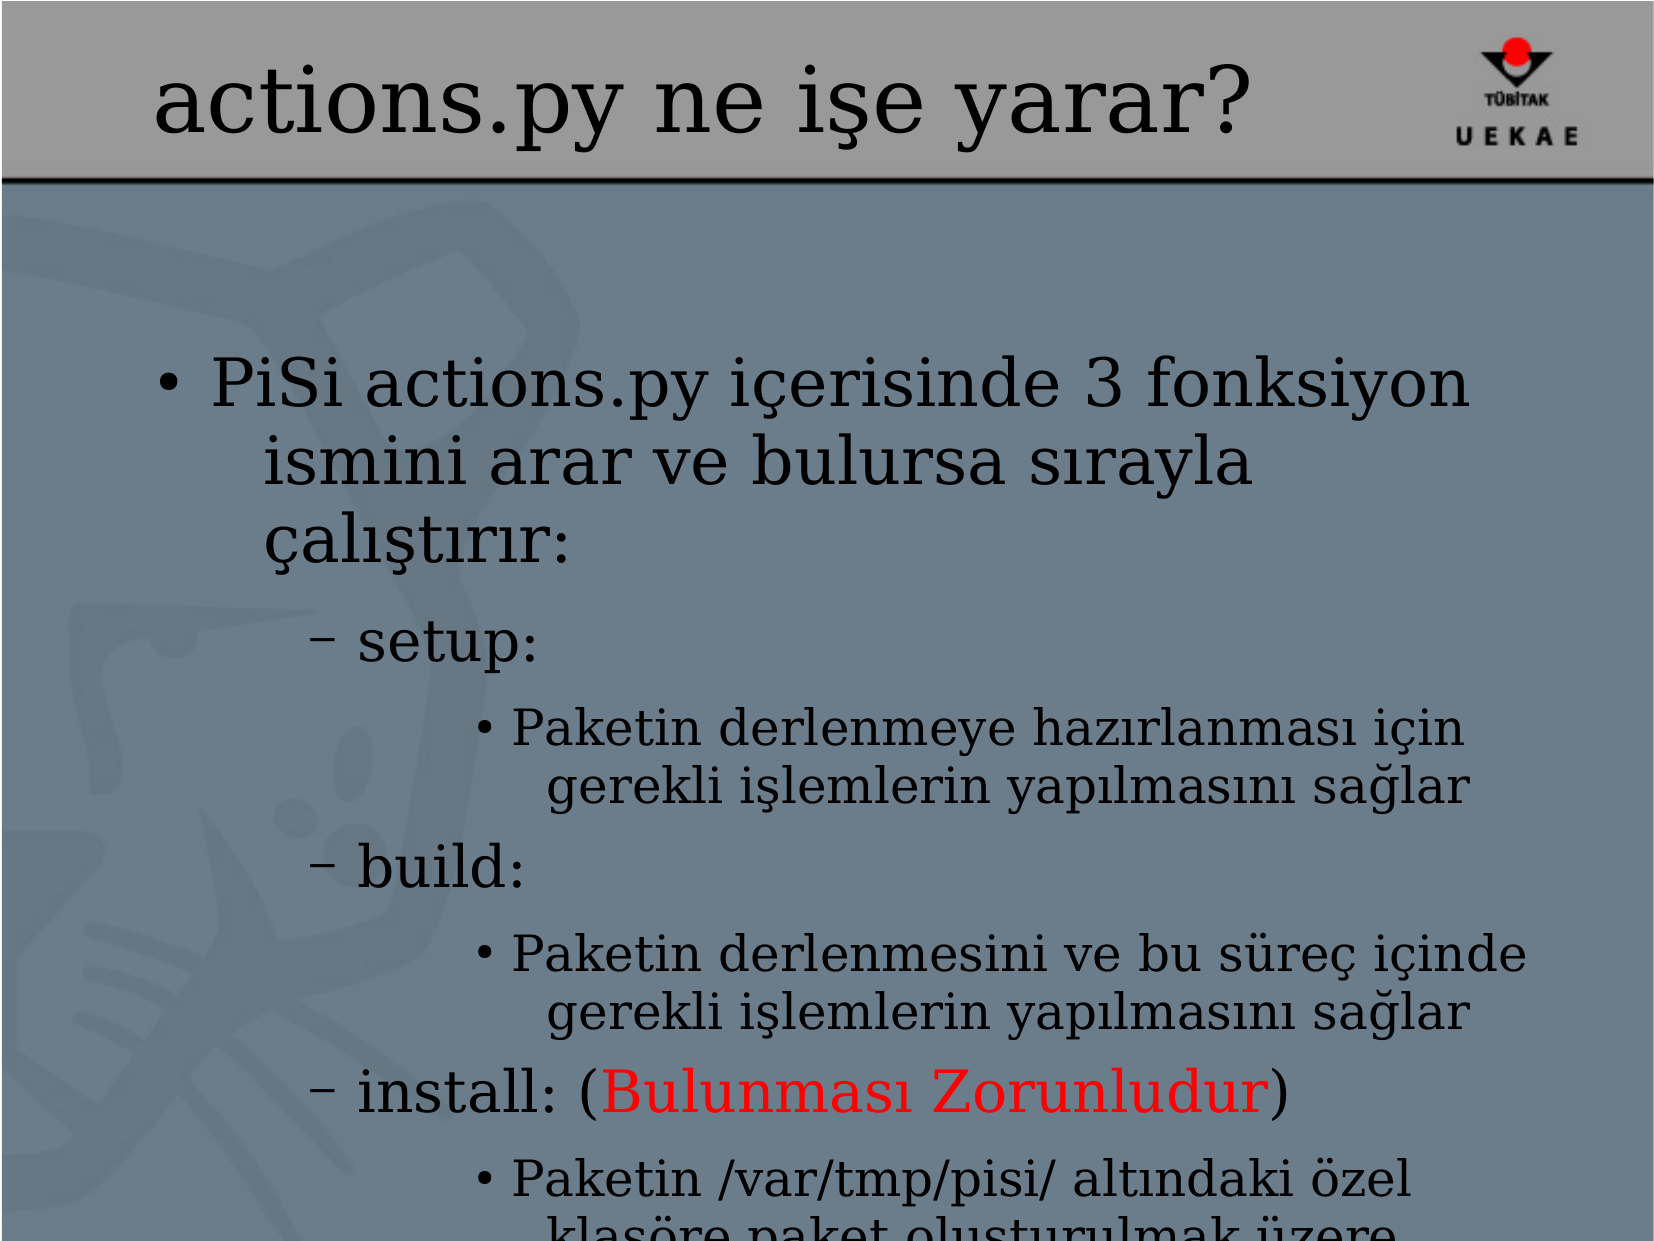

# actions.py ne işe yarar?
PiSi actions.py içerisinde 3 fonksiyon ismini arar ve bulursa sırayla çalıştırır:
setup:
Paketin derlenmeye hazırlanması için gerekli işlemlerin yapılmasını sağlar
build:
Paketin derlenmesini ve bu süreç içinde gerekli işlemlerin yapılmasını sağlar
install: (Bulunması Zorunludur)
Paketin /var/tmp/pisi/ altındaki özel klasöre paket oluşturulmak üzere kurulmasını sağlar.